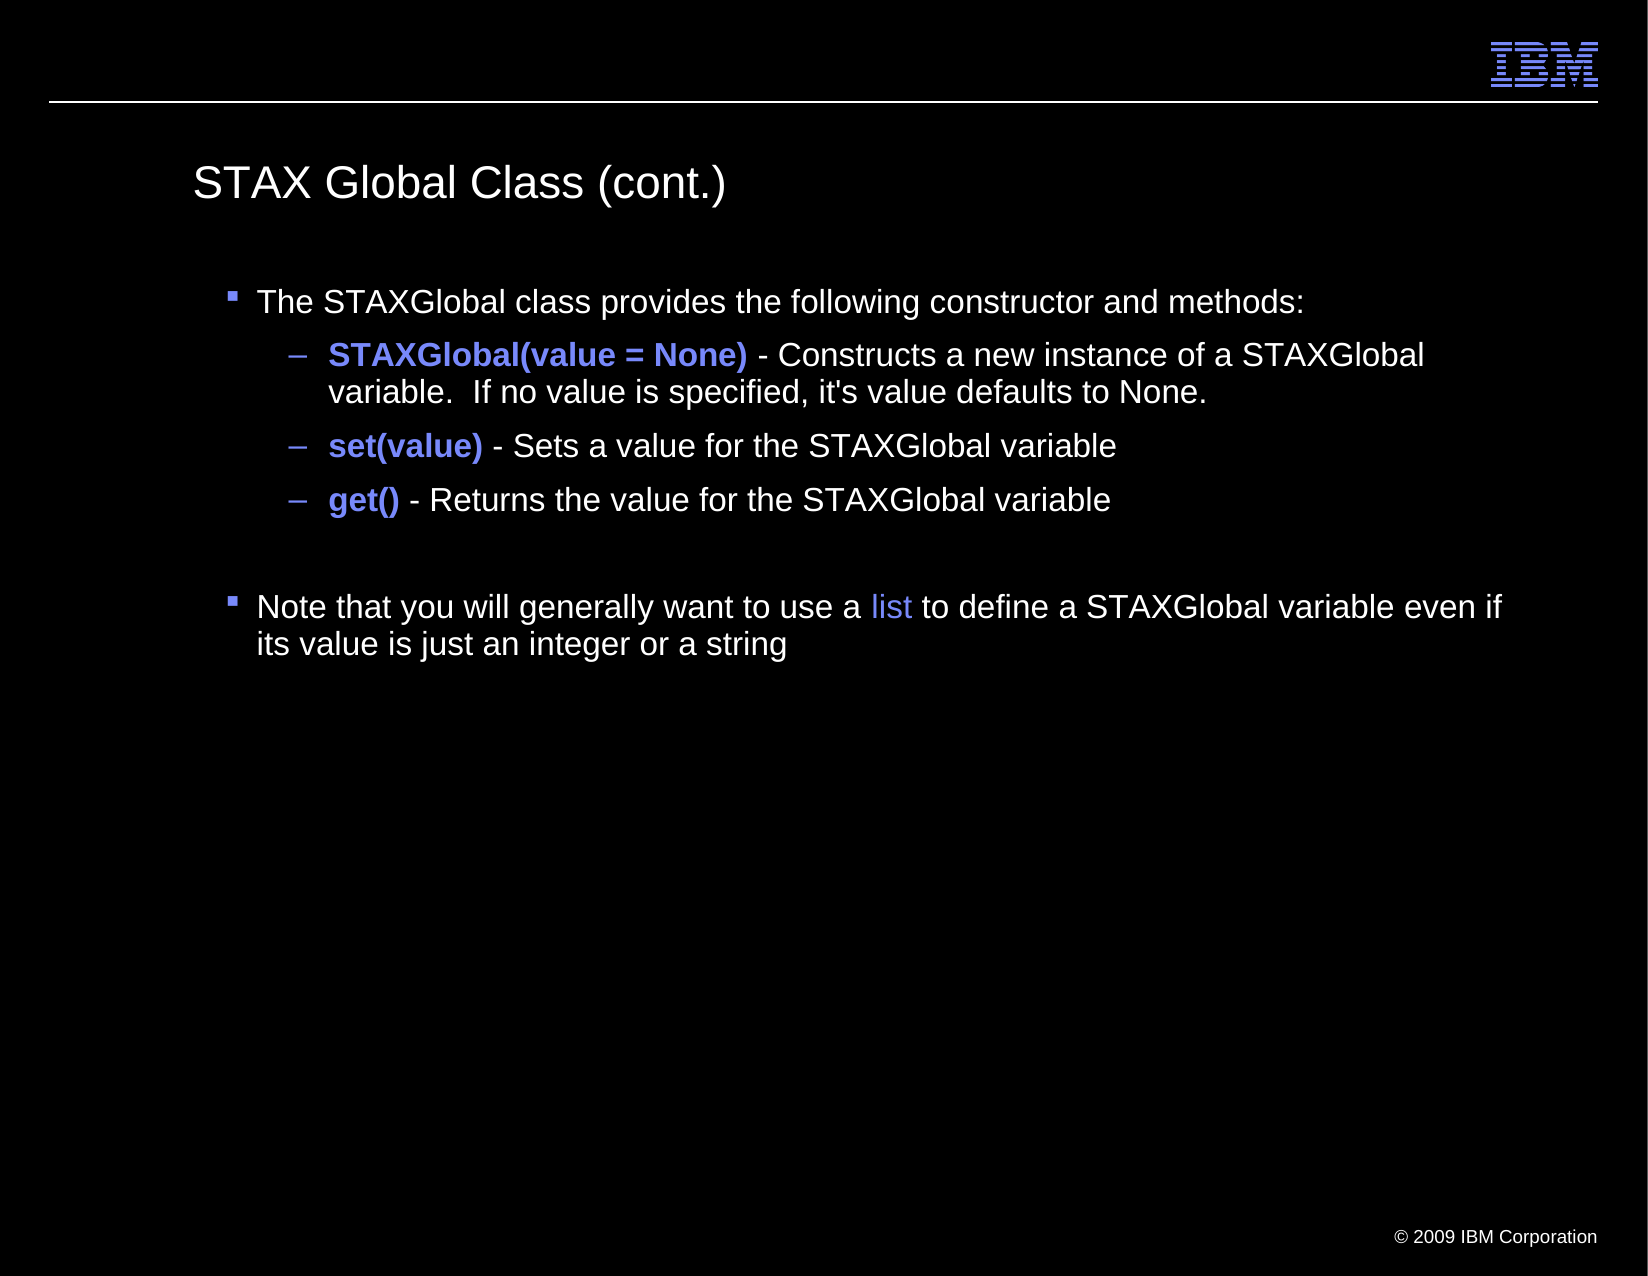

STAX Global Class (cont.)
# The STAXGlobal class provides the following constructor and methods:
STAXGlobal(value = None) - Constructs a new instance of a STAXGlobal variable. If no value is specified, it's value defaults to None.
set(value) - Sets a value for the STAXGlobal variable
get() - Returns the value for the STAXGlobal variable
Note that you will generally want to use a list to define a STAXGlobal variable even if its value is just an integer or a string